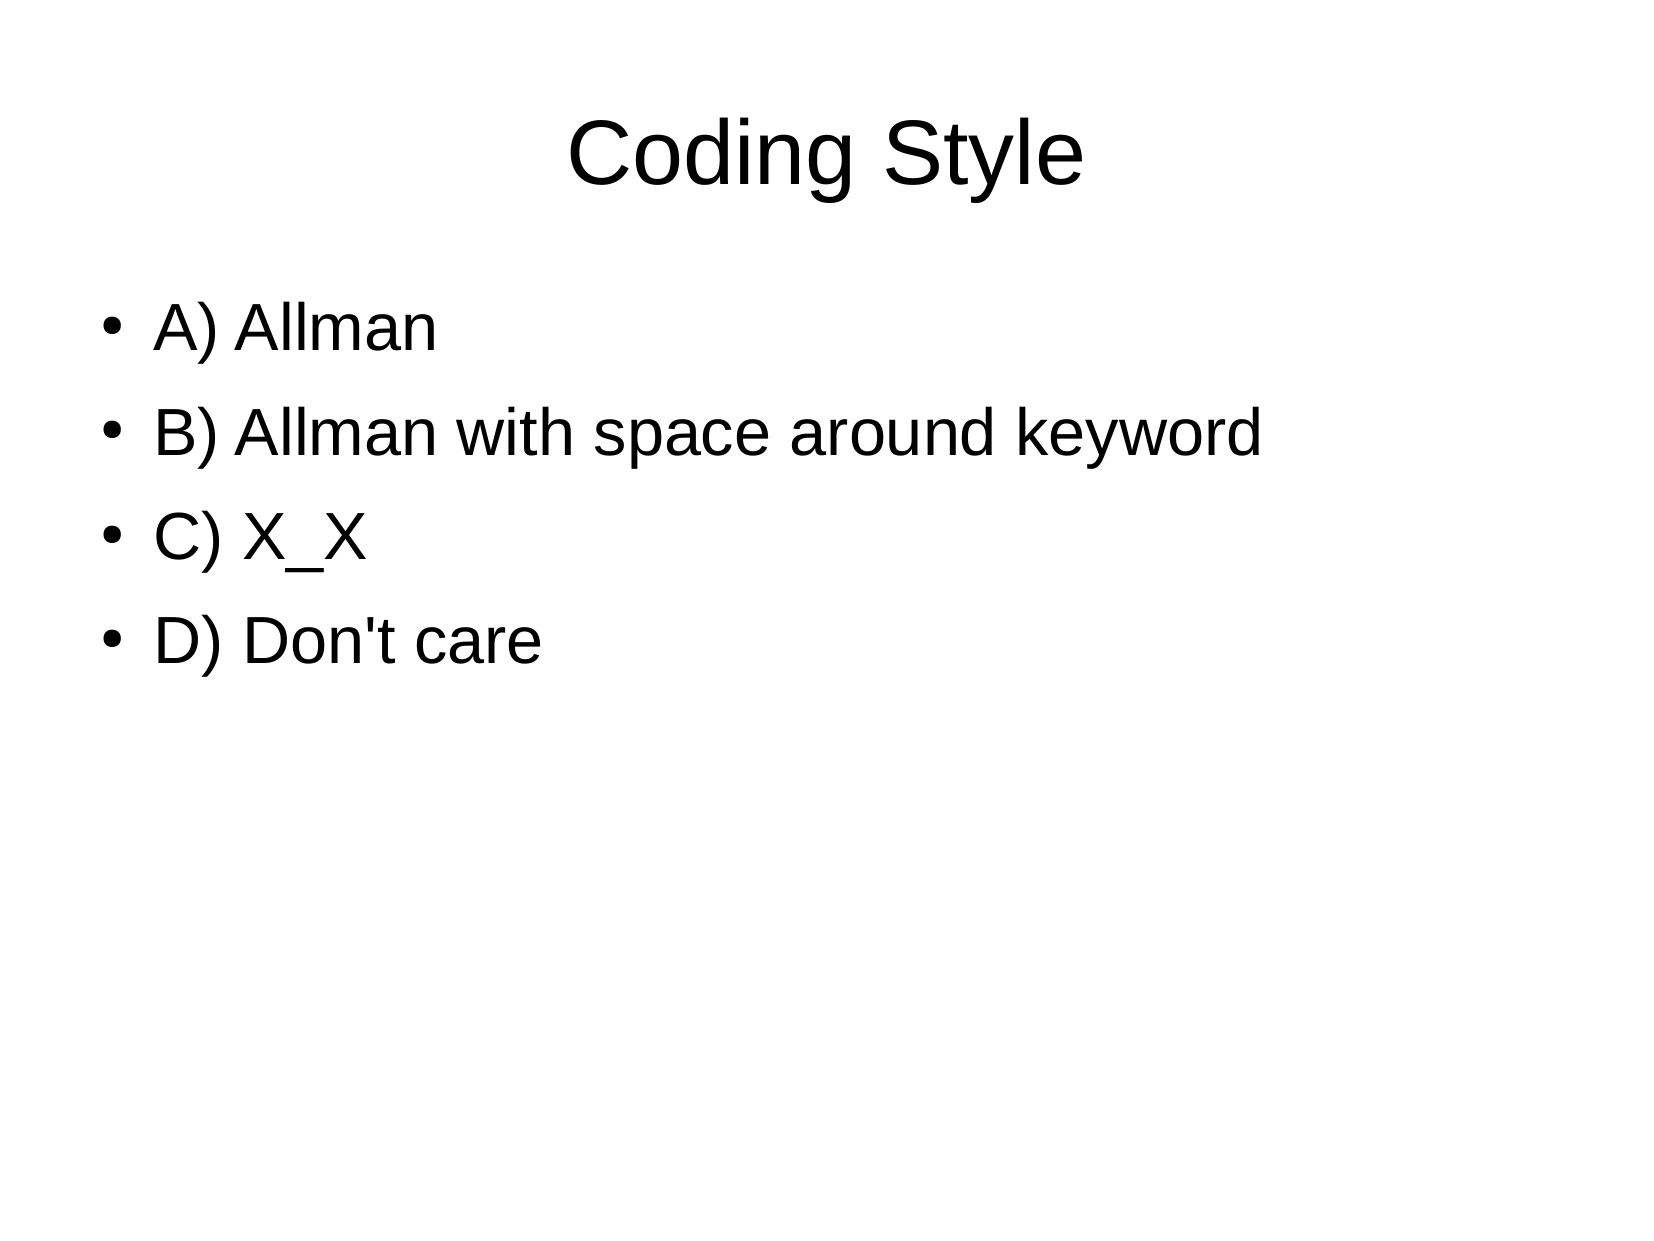

# Coding Style
A) Allman
B) Allman with space around keyword
C) X_X
D) Don't care